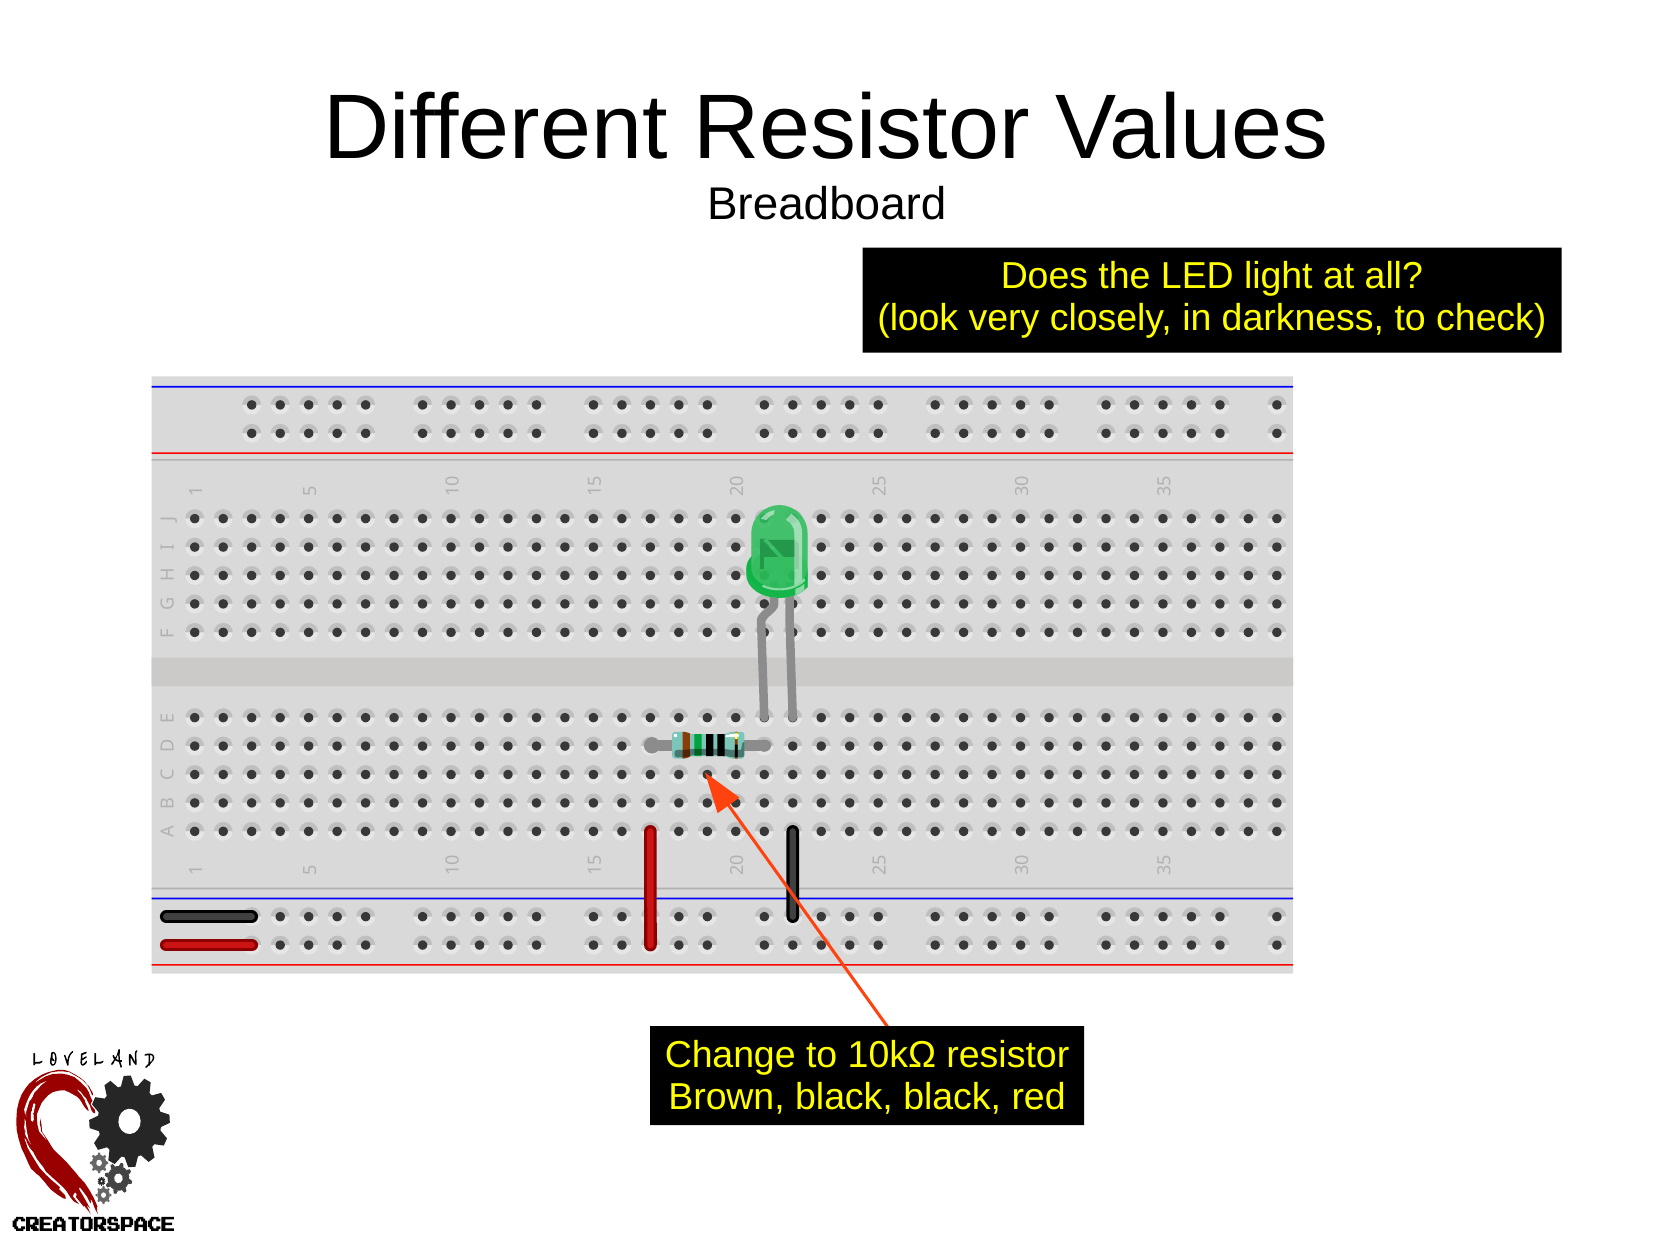

# Different Resistor Values Breadboard
Does the LED light at all?
(look very closely, in darkness, to check)
Change to 10kΩ resistor
Brown, black, black, red